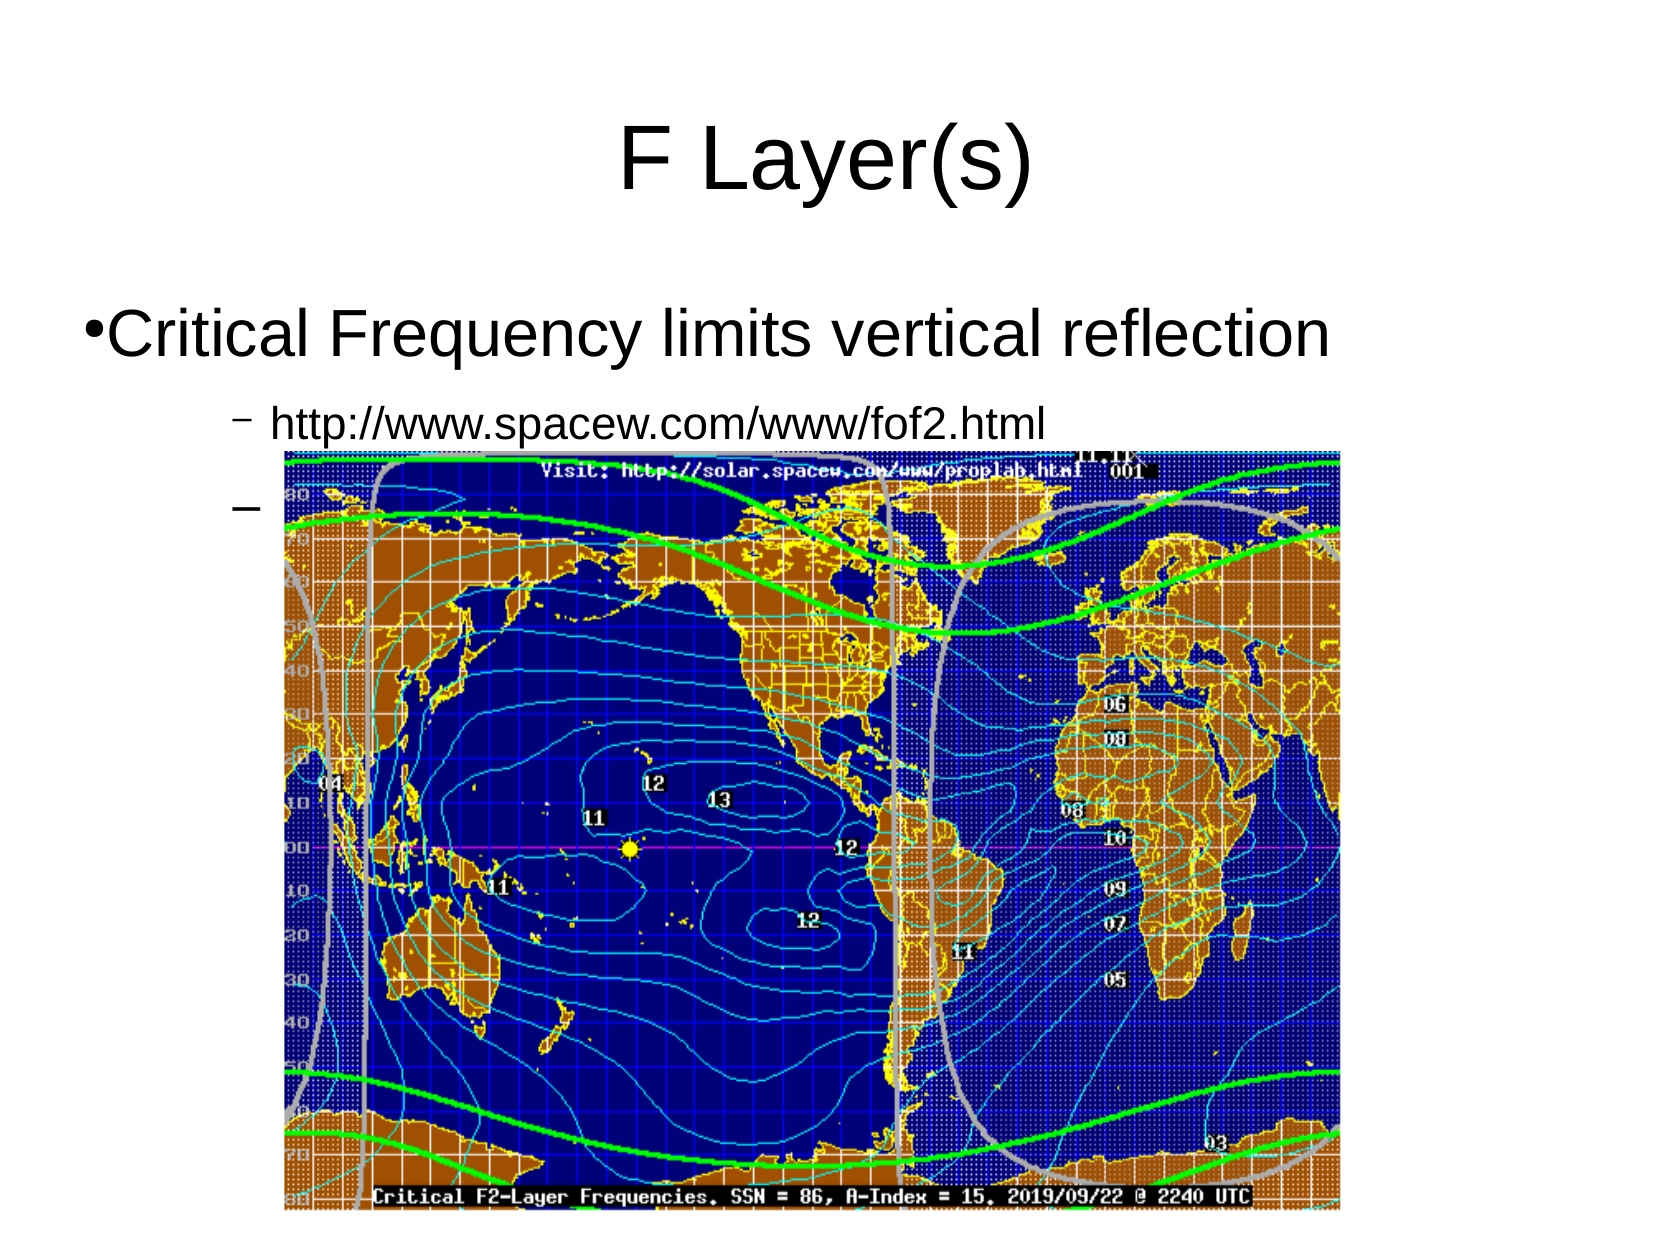

# F Layer(s)
Critical Frequency limits vertical reflection
http://www.spacew.com/www/fof2.html